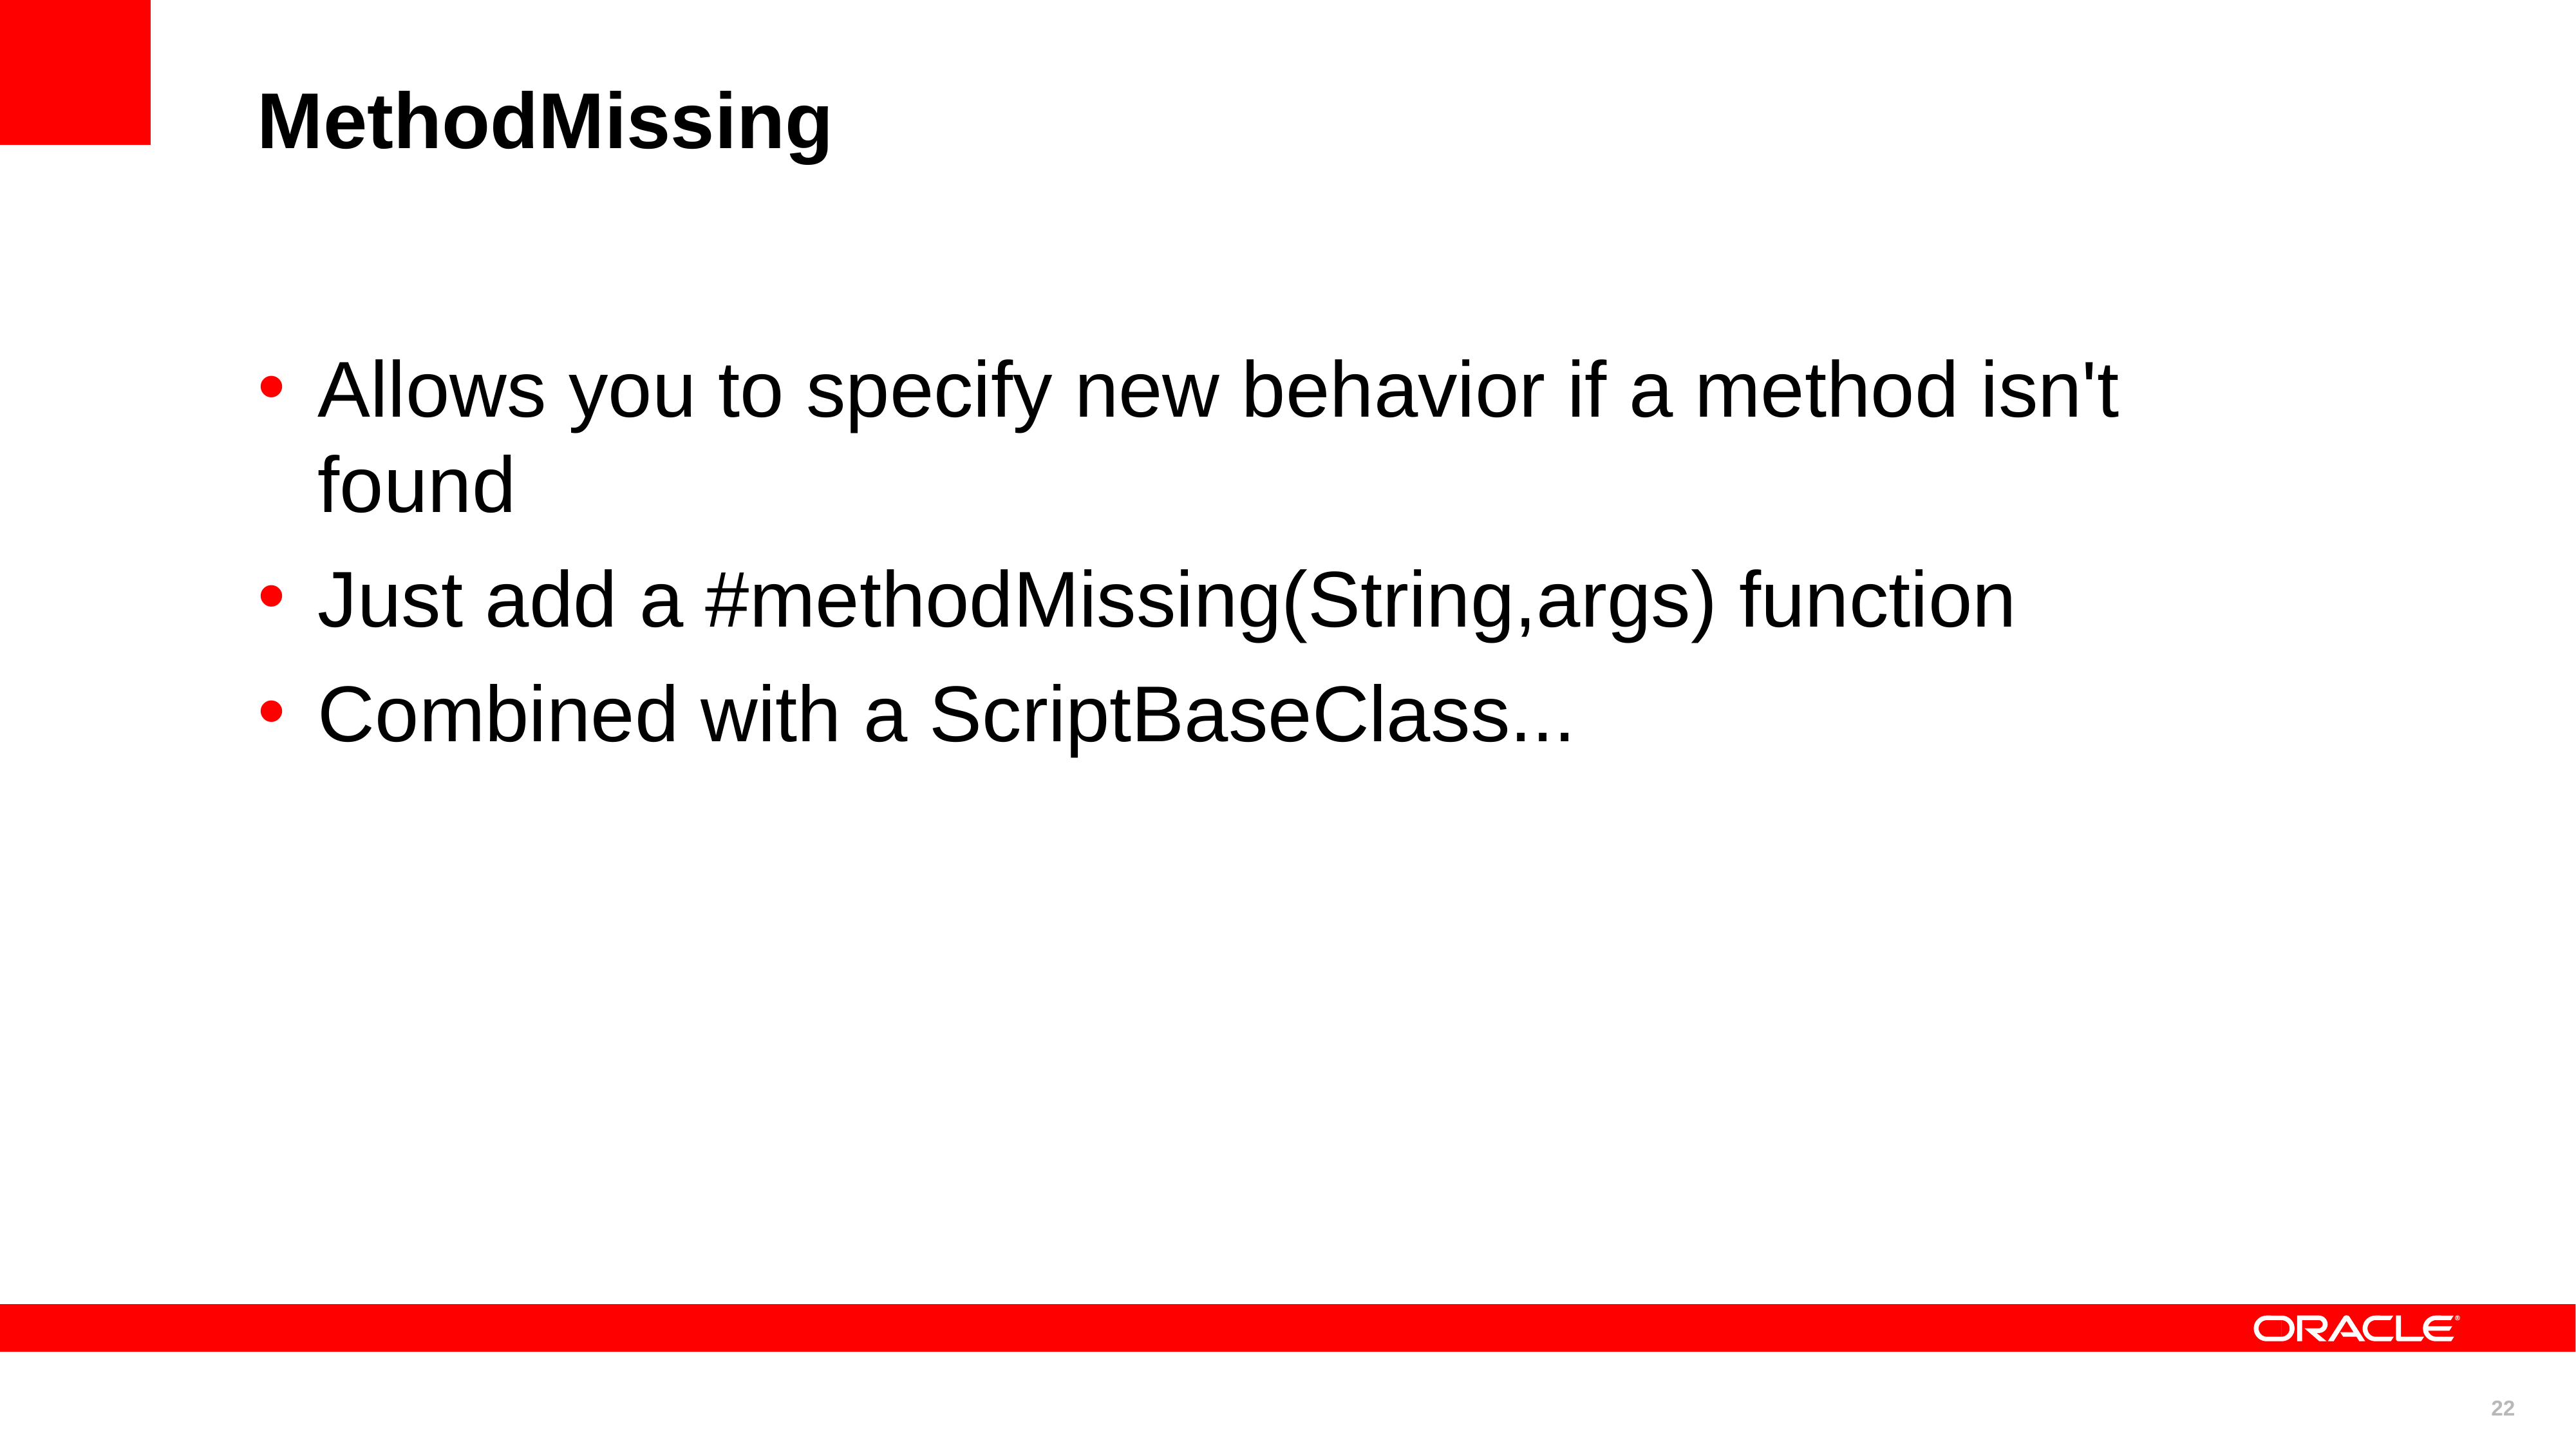

# MethodMissing
Allows you to specify new behavior if a method isn't found
Just add a #methodMissing(String,args) function
Combined with a ScriptBaseClass...